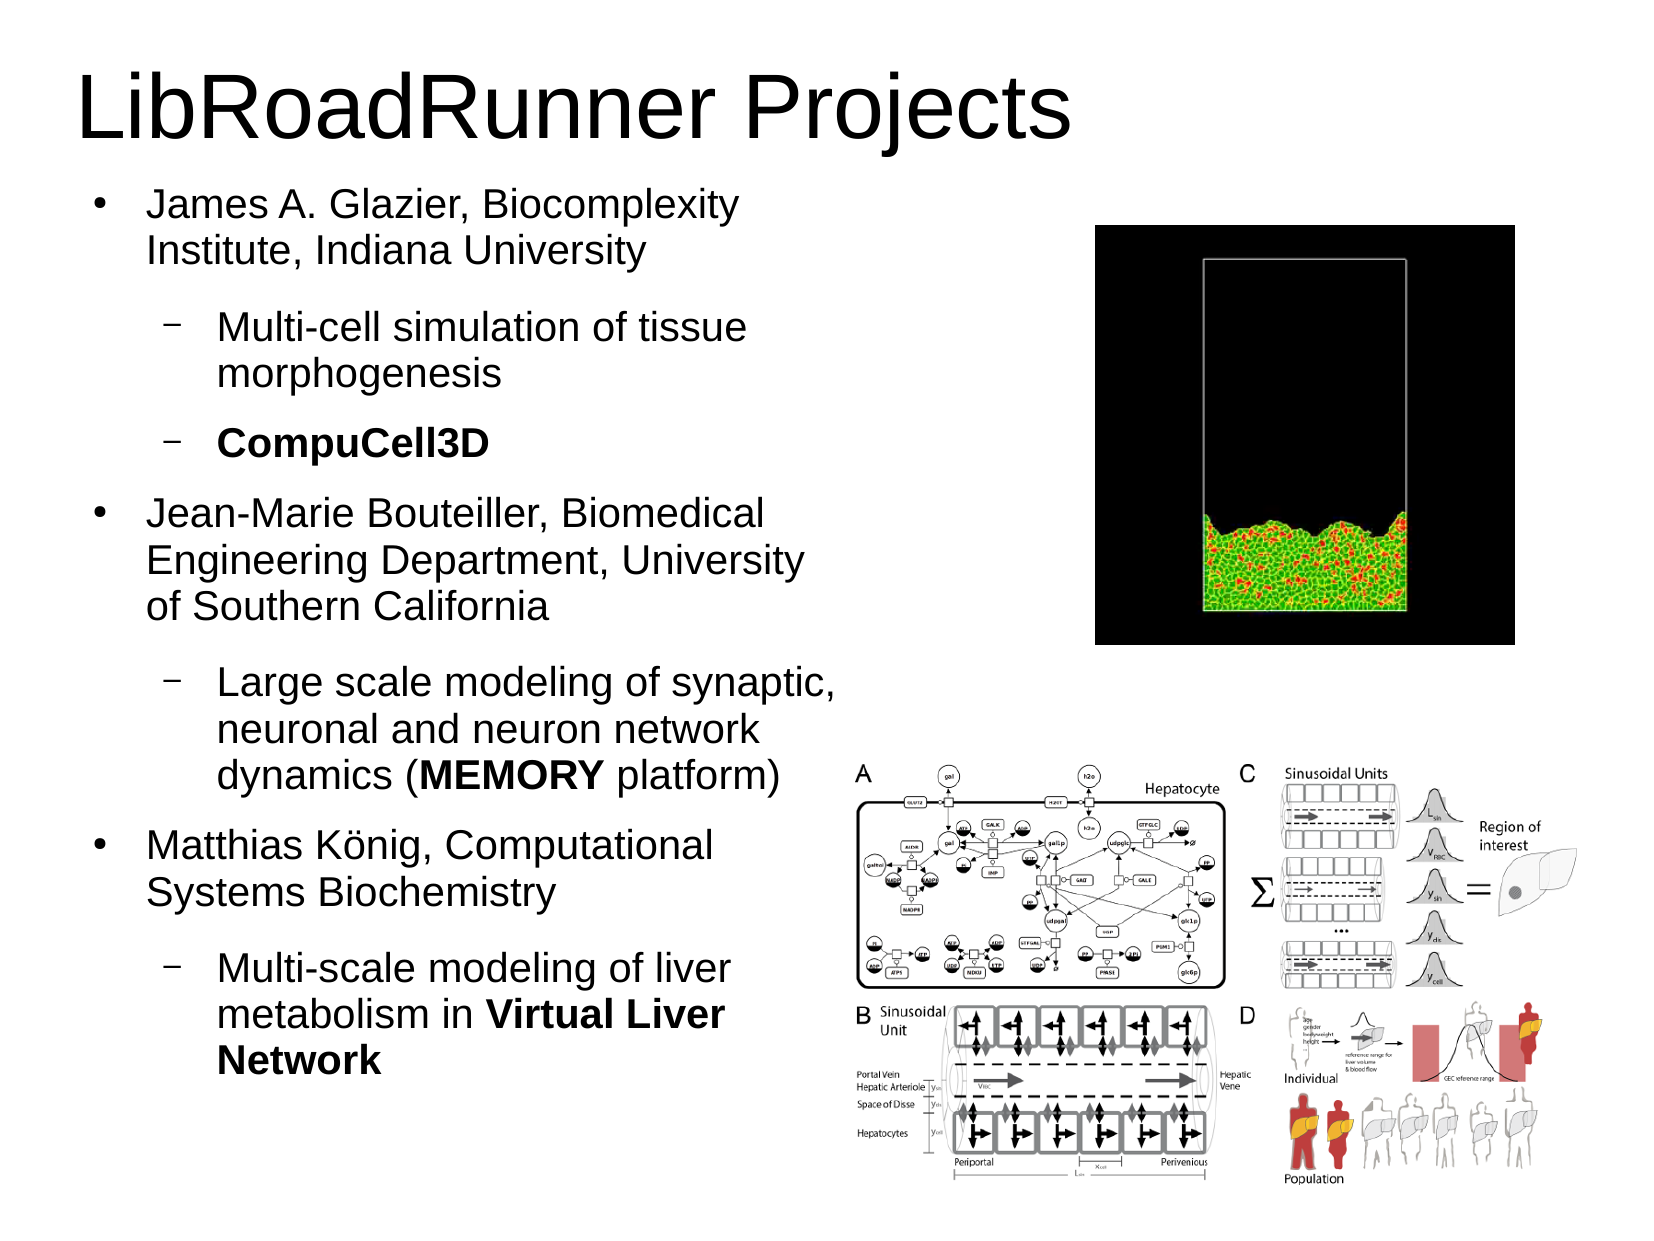

# LibRoadRunner Projects
James A. Glazier, Biocomplexity Institute, Indiana University
Multi-cell simulation of tissue morphogenesis
CompuCell3D
Jean-Marie Bouteiller, Biomedical Engineering Department, University of Southern California
Large scale modeling of synaptic, neuronal and neuron network dynamics (MEMORY platform)
Matthias König, Computational Systems Biochemistry
Multi-scale modeling of liver metabolism in Virtual Liver Network